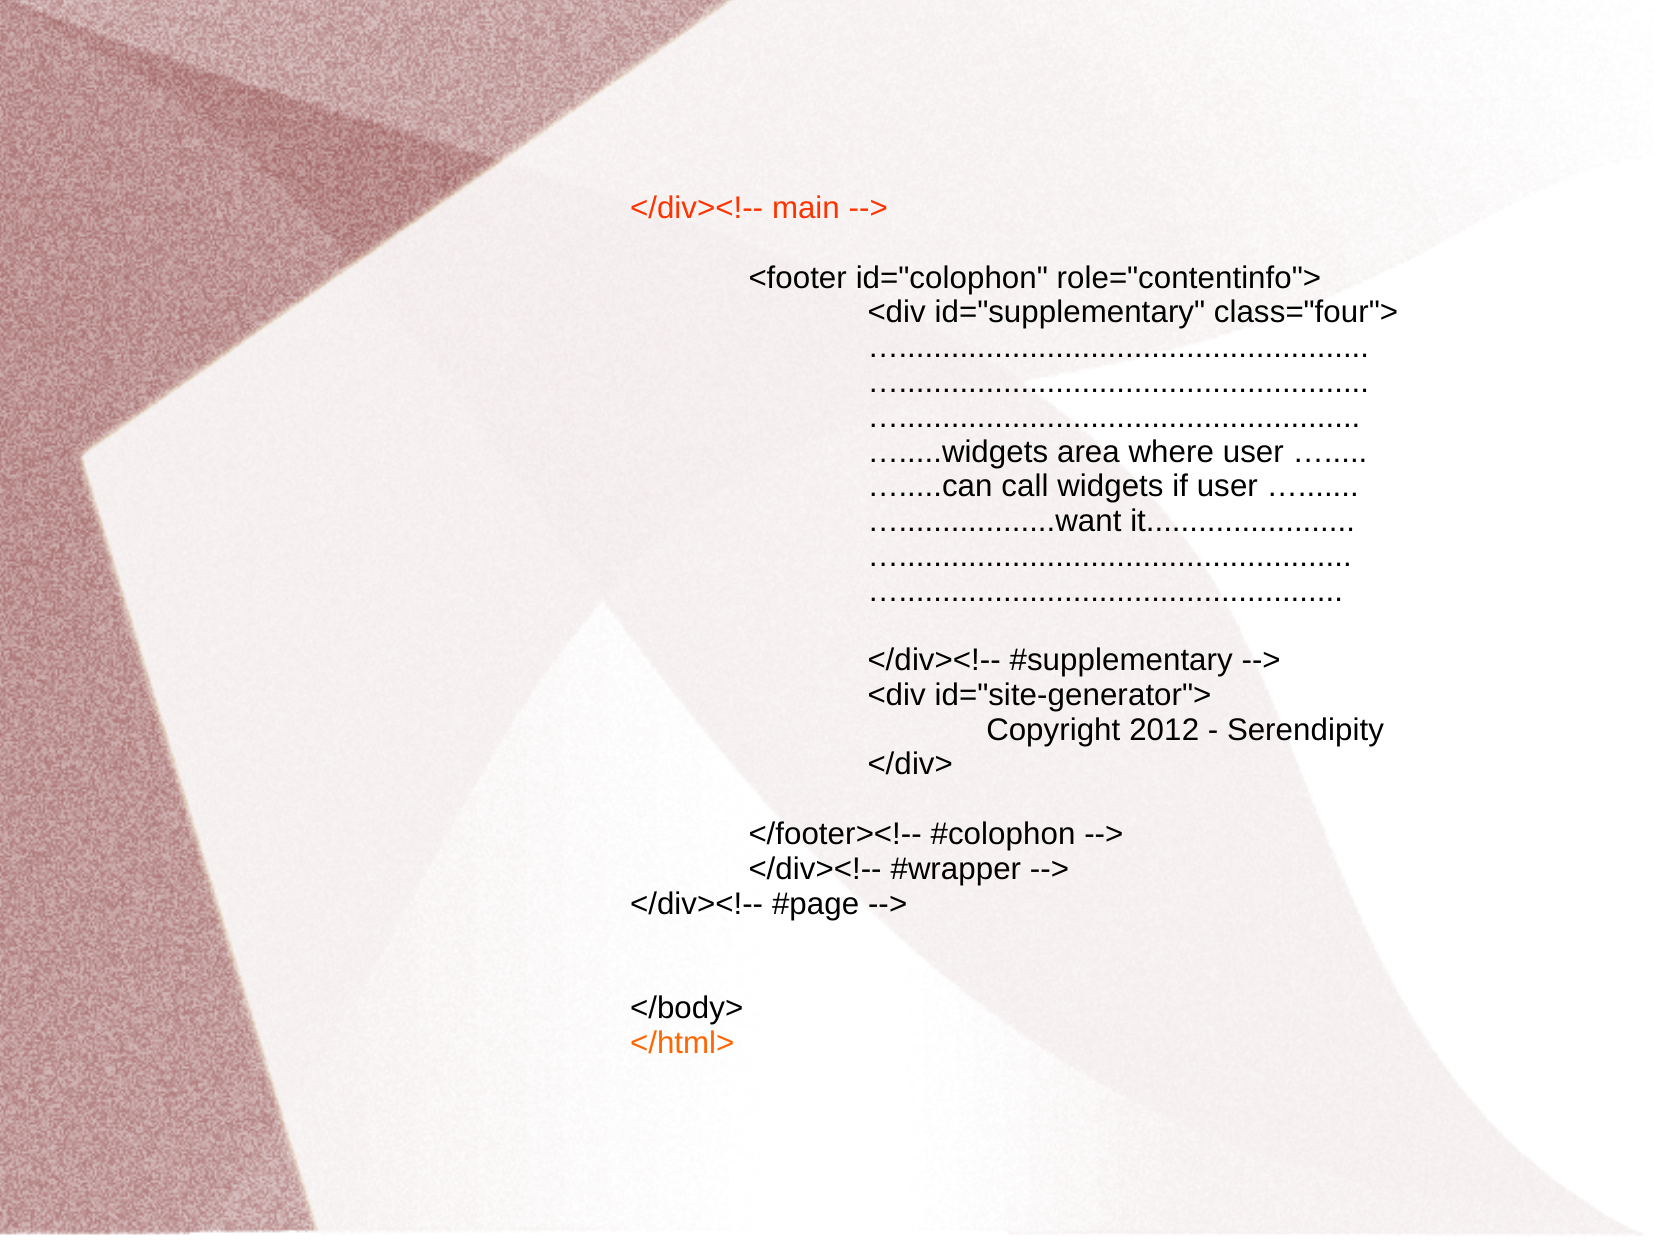

</div><!-- main -->
	<footer id="colophon" role="contentinfo">
		<div id="supplementary" class="four">
		…......................................................
		…......................................................
		….....................................................
		….....widgets area where user ….....
		….....can call widgets if user ….......
		…..................want it........................
		…....................................................
		…...................................................
		</div><!-- #supplementary -->
		<div id="site-generator">
			Copyright 2012 - Serendipity
		</div>
	</footer><!-- #colophon -->
	</div><!-- #wrapper -->
</div><!-- #page -->
</body>
</html>